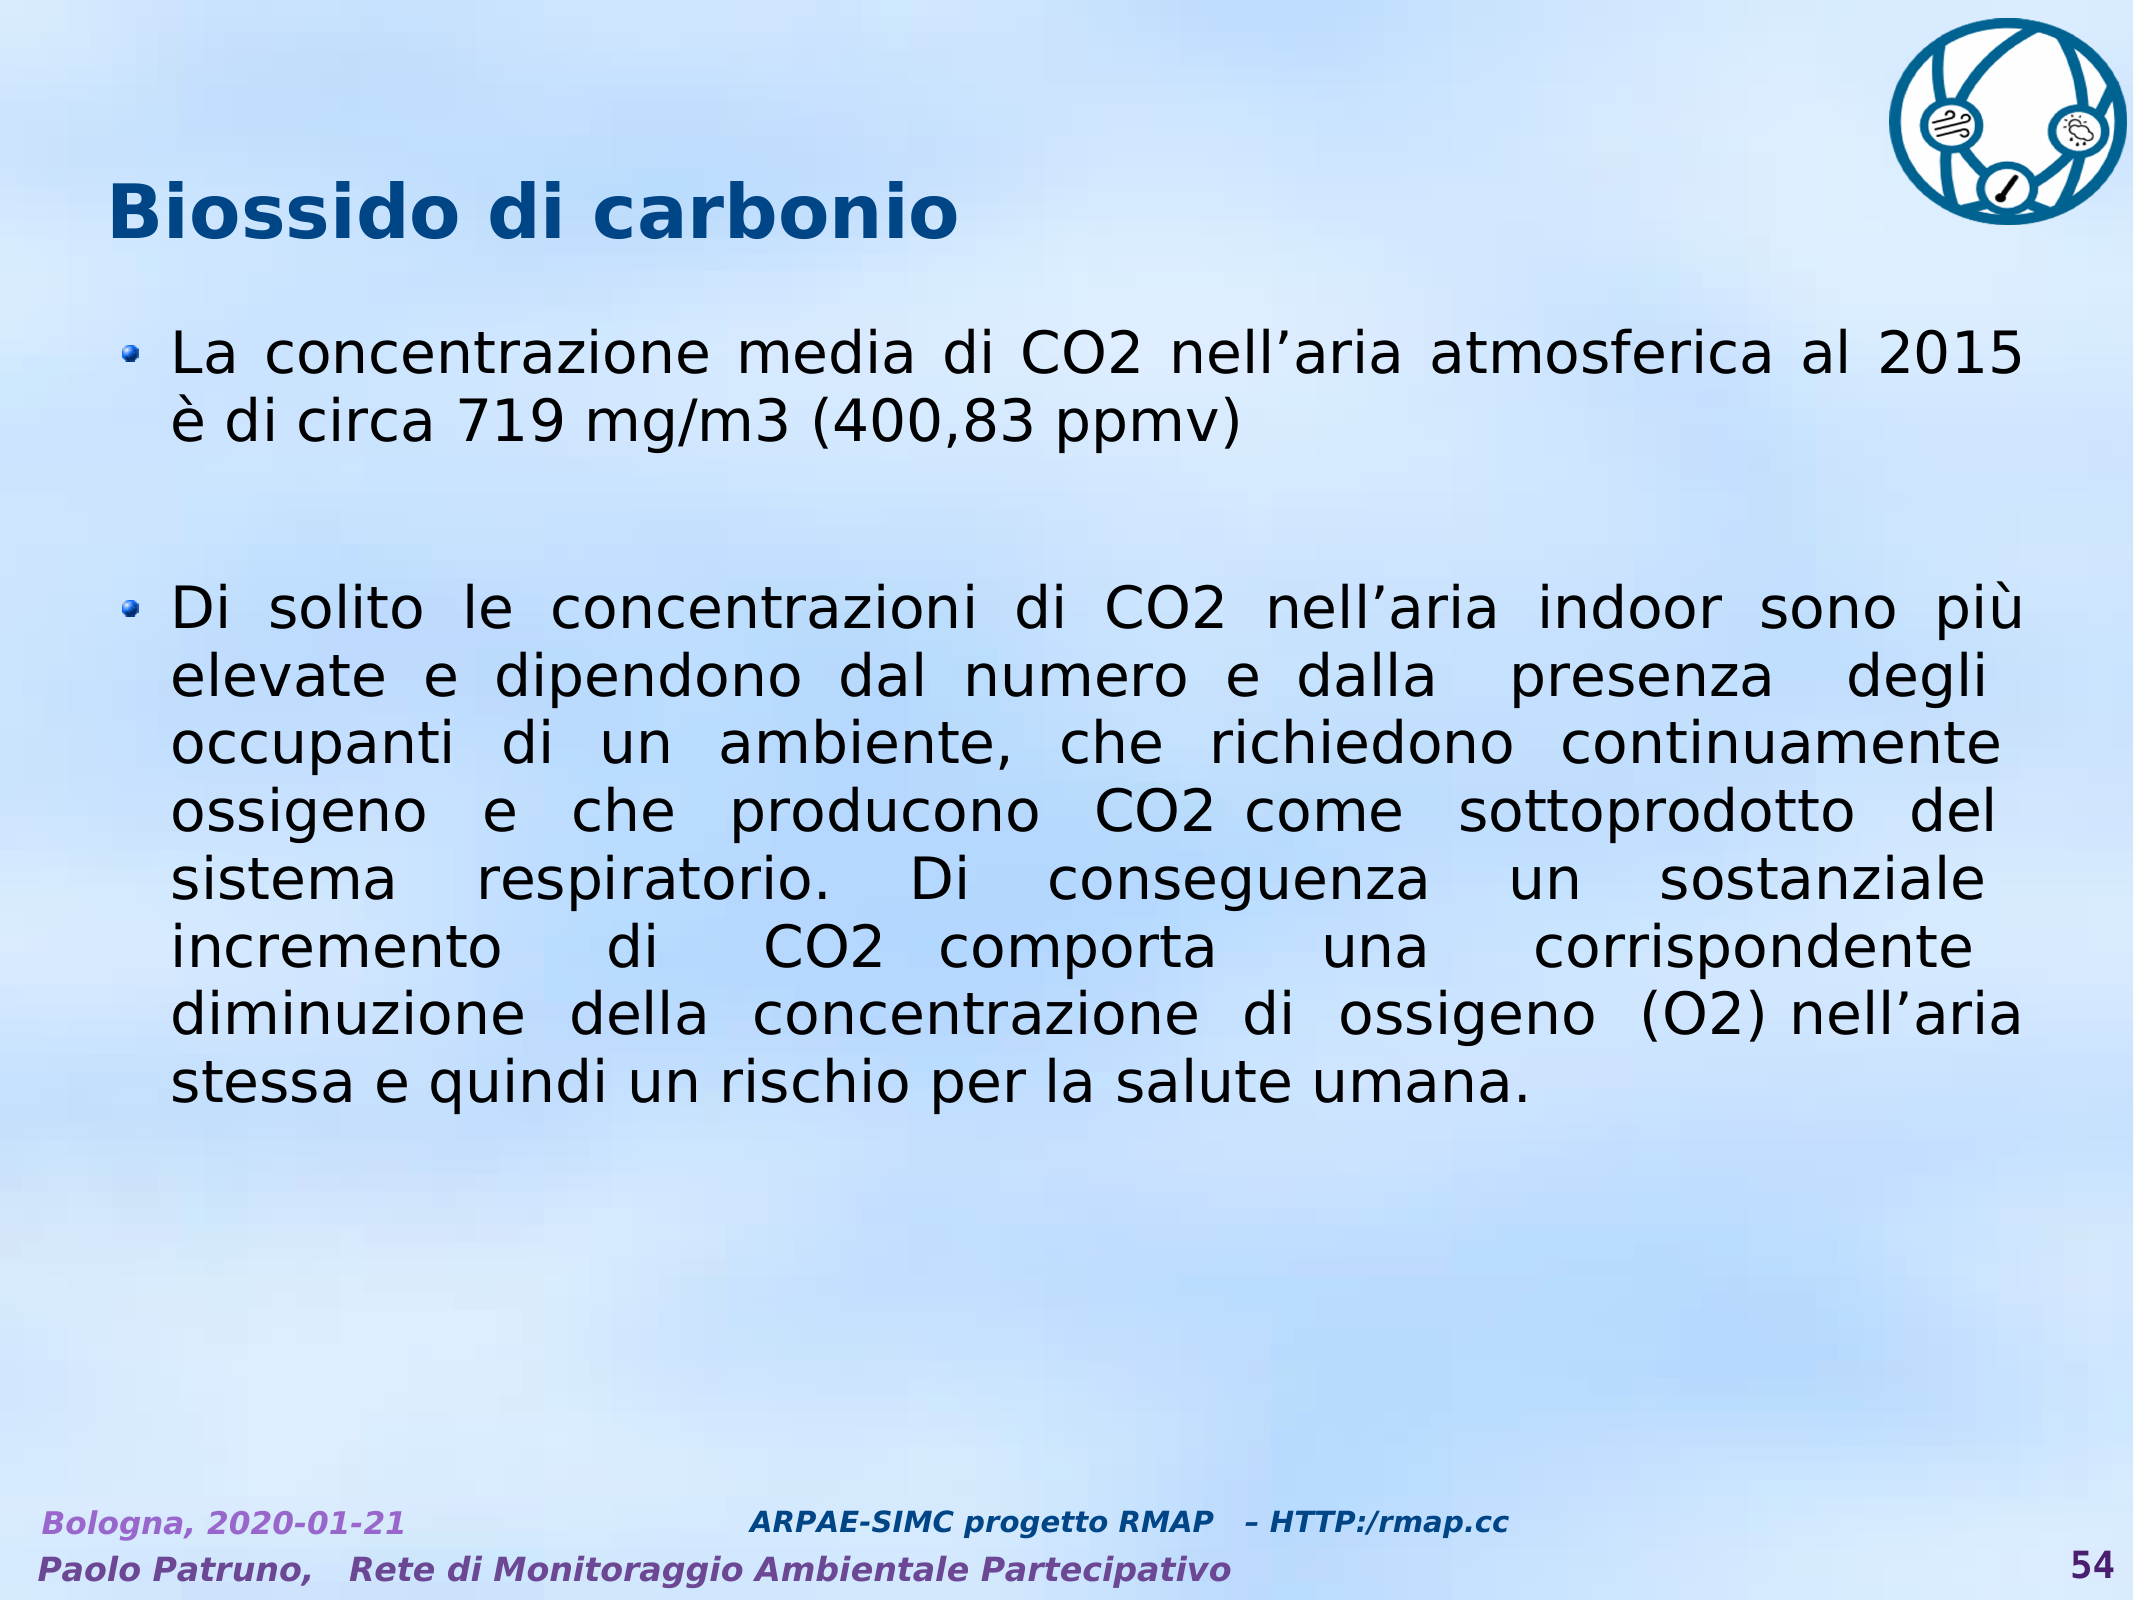

# Biossido di carbonio
La concentrazione media di CO2 nell’aria atmosferica al 2015 è di circa 719 mg/m3 (400,83 ppmv)
Di solito le concentrazioni di CO2 nell’aria indoor sono più elevate e dipendono dal numero e dalla presenza degli occupanti di un ambiente, che richiedono continuamente ossigeno e che producono CO2 come sottoprodotto del sistema respiratorio. Di conseguenza un sostanziale incremento di CO2 comporta una corrispondente diminuzione della concentrazione di ossigeno (O2) nell’aria stessa e quindi un rischio per la salute umana.